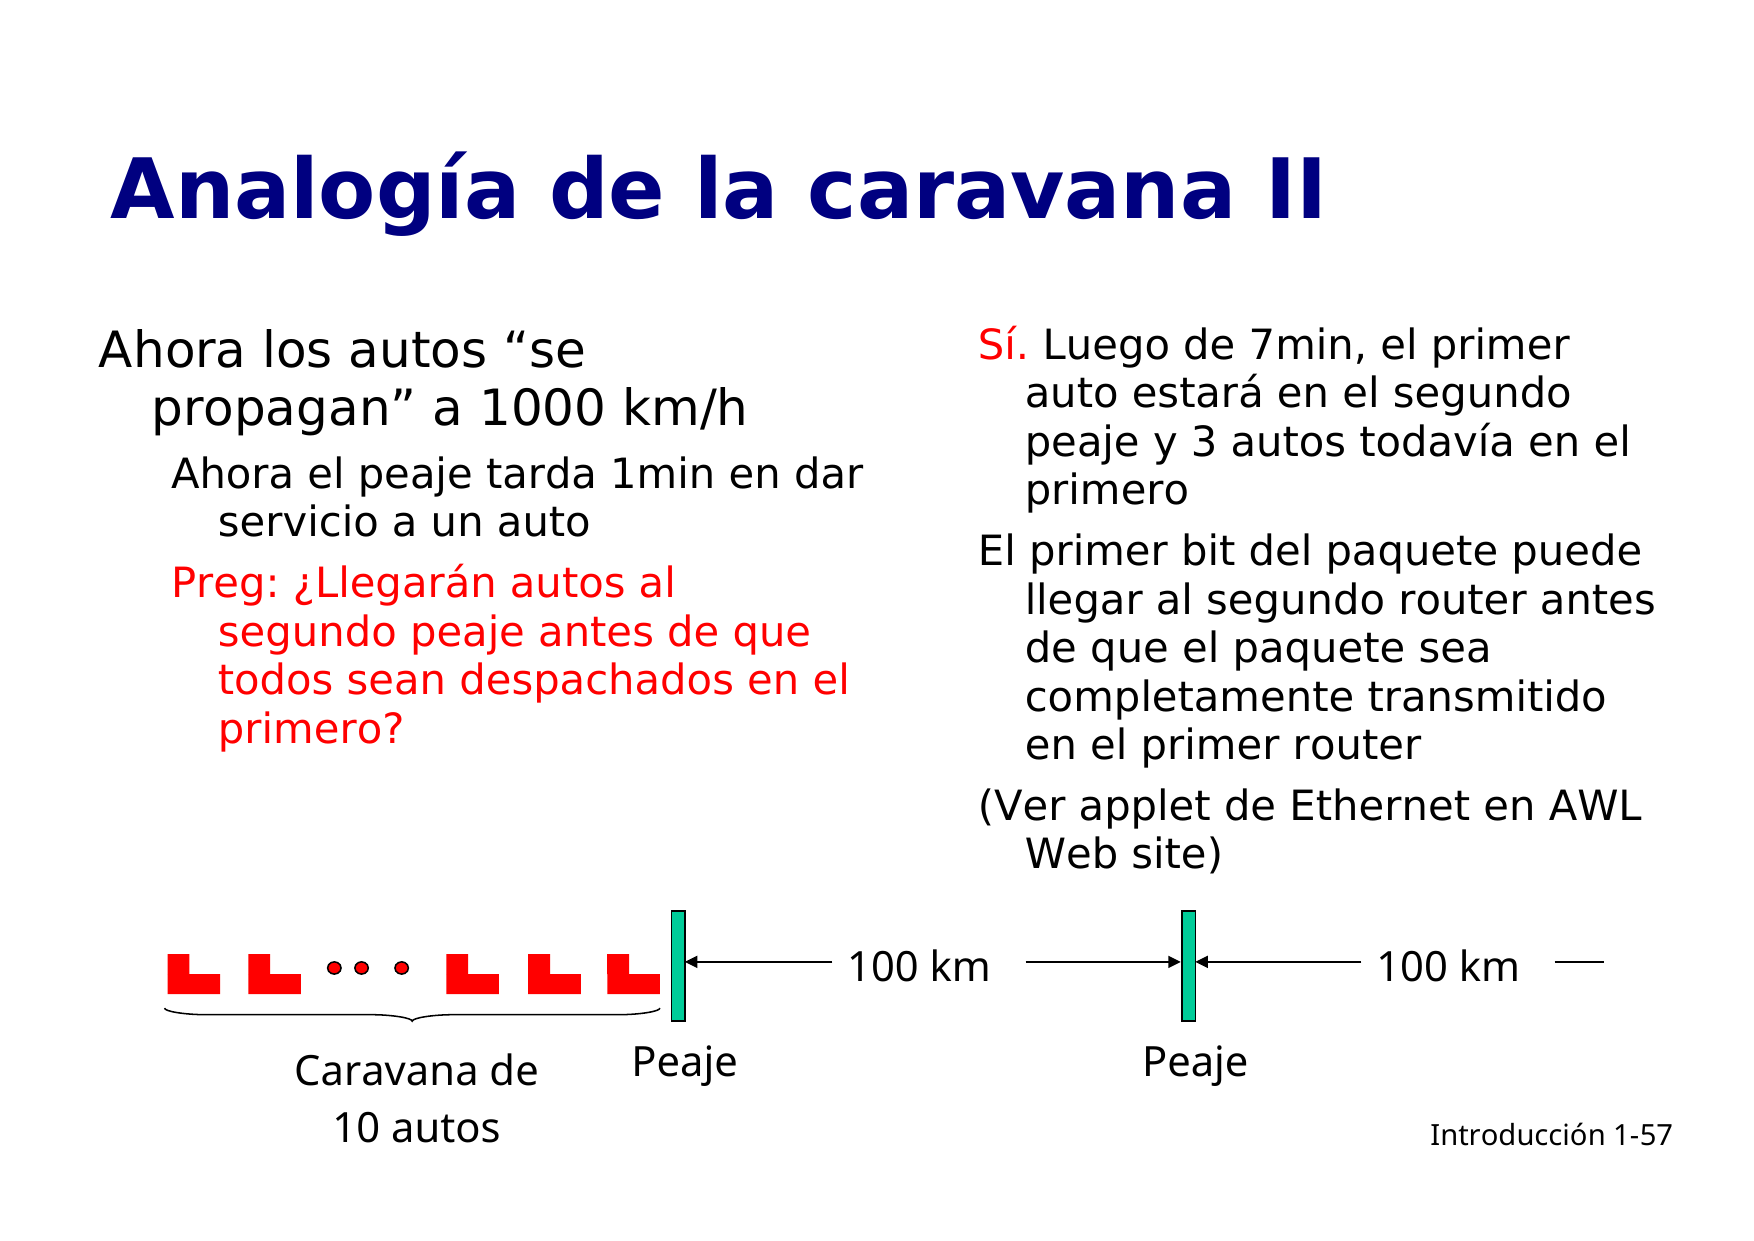

# Analogía de la caravana II
Ahora los autos “se propagan” a 1000 km/h
Ahora el peaje tarda 1min en dar servicio a un auto
Preg: ¿Llegarán autos al segundo peaje antes de que todos sean despachados en el primero?
Sí. Luego de 7min, el primer auto estará en el segundo peaje y 3 autos todavía en el primero
El primer bit del paquete puede llegar al segundo router antes de que el paquete sea completamente transmitido en el primer router
(Ver applet de Ethernet en AWL Web site)
Peaje
Peaje
100 km
100 km
Caravana de
10 autos